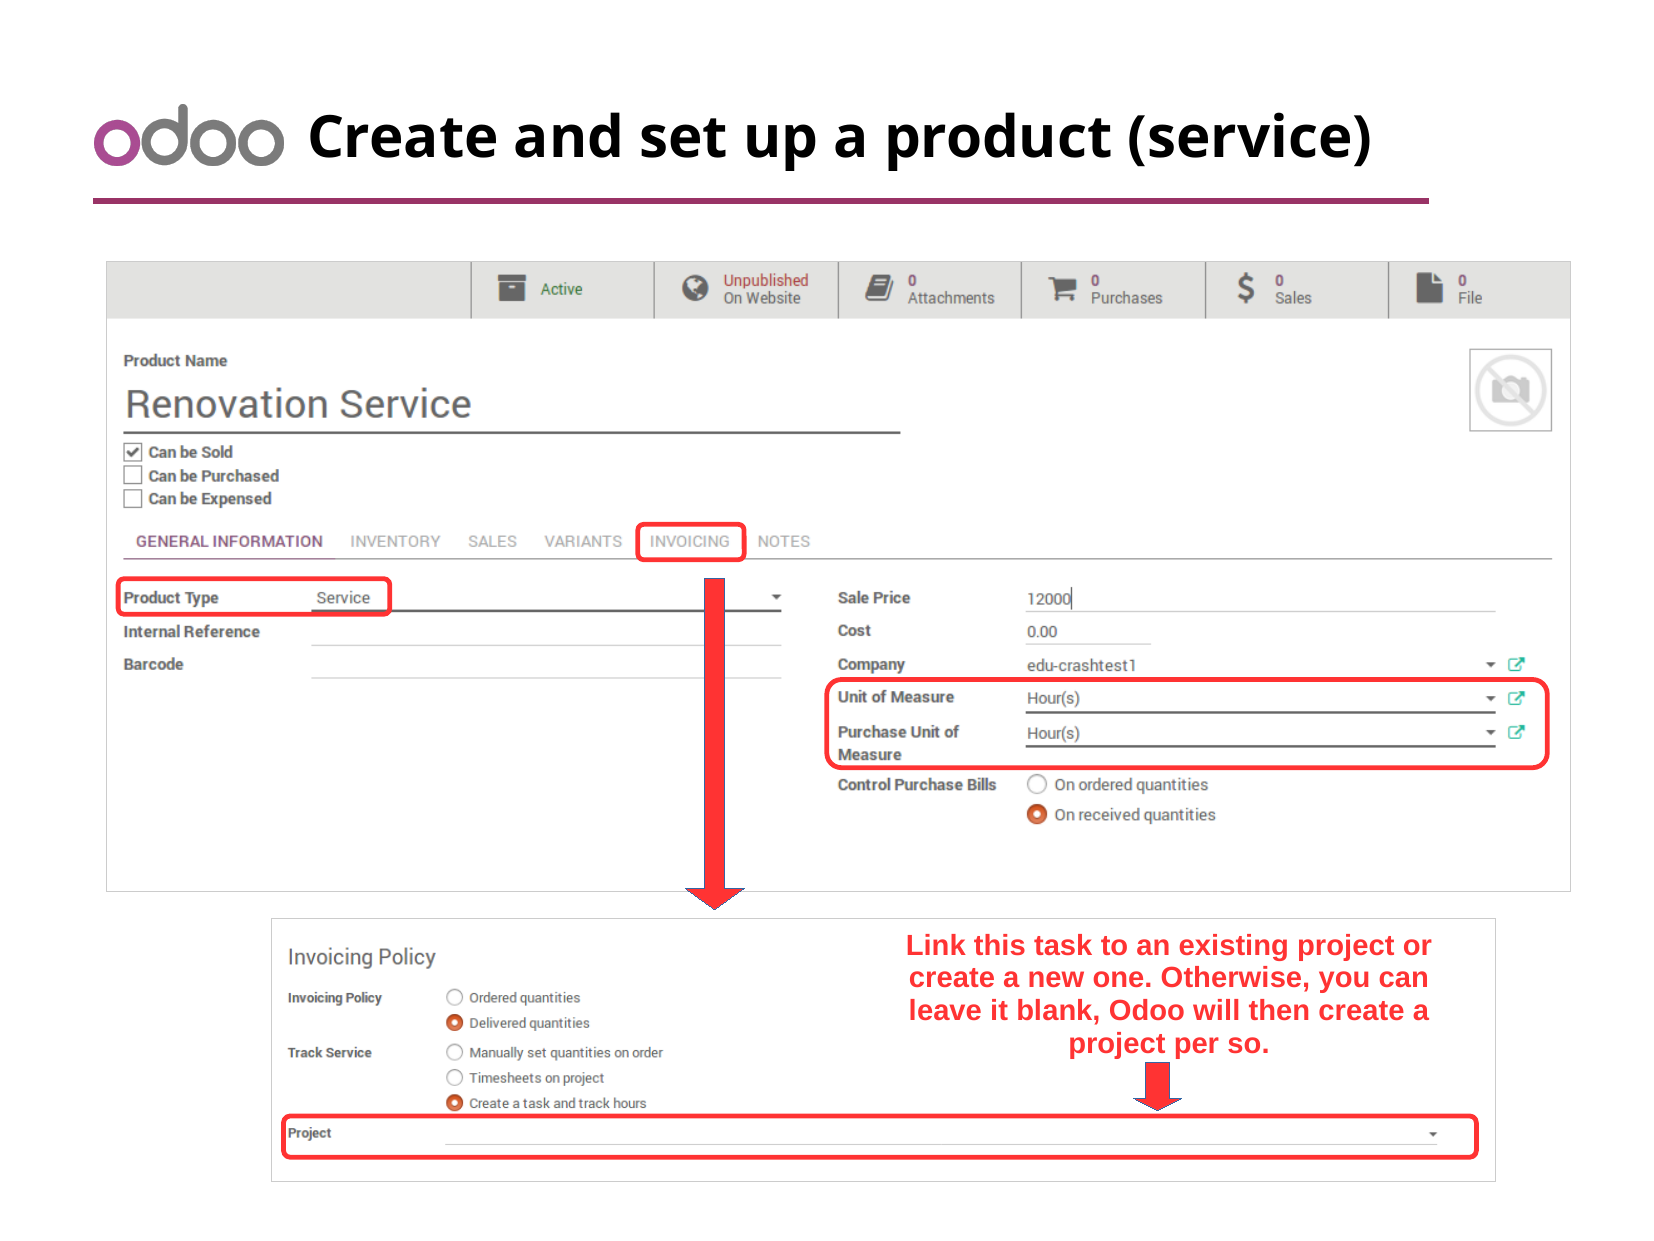

# Create and set up a product (service)
Link this task to an existing project or create a new one. Otherwise, you can leave it blank, Odoo will then create a project per so.